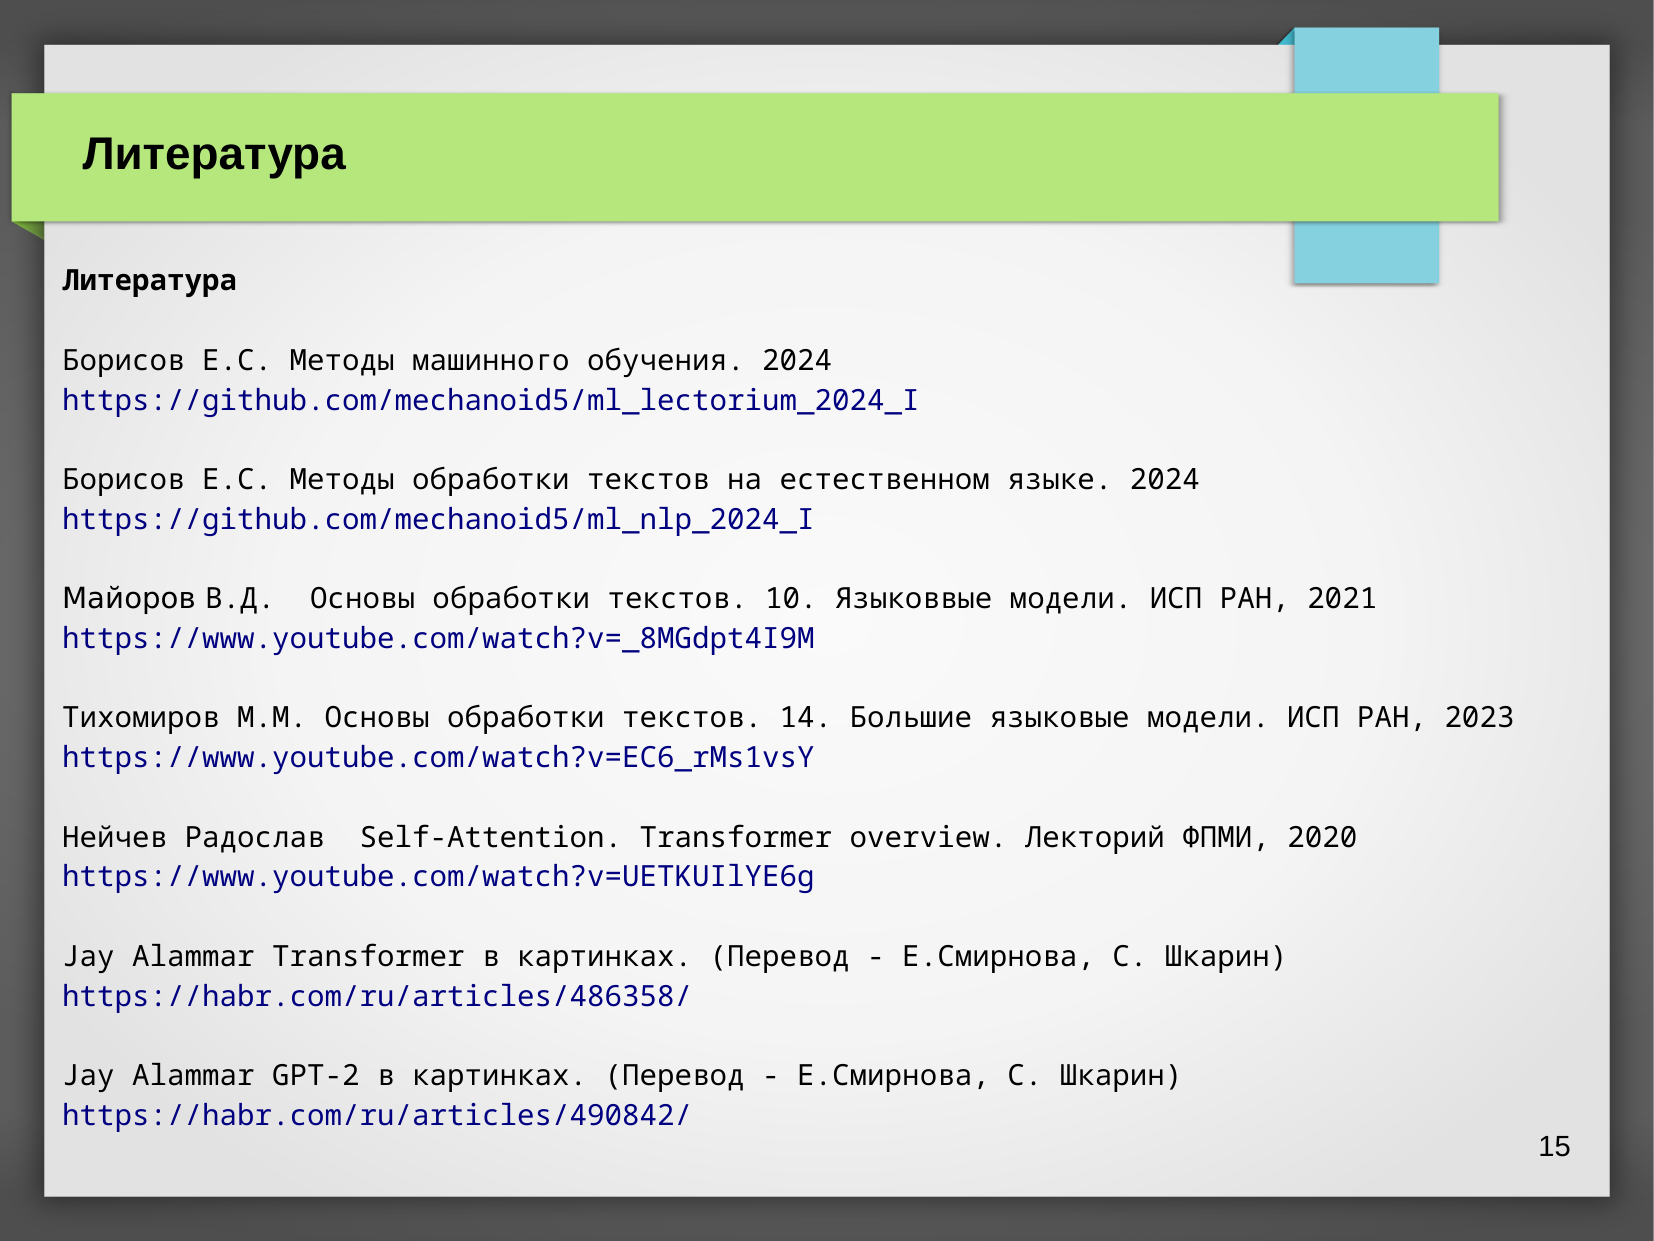

# Литература
Литература
Борисов Е.С. Методы машинного обучения. 2024
https://github.com/mechanoid5/ml_lectorium_2024_I
Борисов Е.С. Методы обработки текстов на естественном языке. 2024
https://github.com/mechanoid5/ml_nlp_2024_I
Майоров В.Д. Основы обработки текстов. 10. Языковвые модели. ИСП РАН, 2021
https://www.youtube.com/watch?v=_8MGdpt4I9M
Тихомиров М.М. Основы обработки текстов. 14. Большие языковые модели. ИСП РАН, 2023
https://www.youtube.com/watch?v=EC6_rMs1vsY
Нейчев Радослав Self-Attention. Transformer overview. Лекторий ФПМИ, 2020
https://www.youtube.com/watch?v=UETKUIlYE6g
Jay Alammar Transformer в картинках. (Перевод - Е.Смирнова, С. Шкарин)
https://habr.com/ru/articles/486358/
Jay Alammar GPT-2 в картинках. (Перевод - Е.Смирнова, С. Шкарин)
https://habr.com/ru/articles/490842/
15